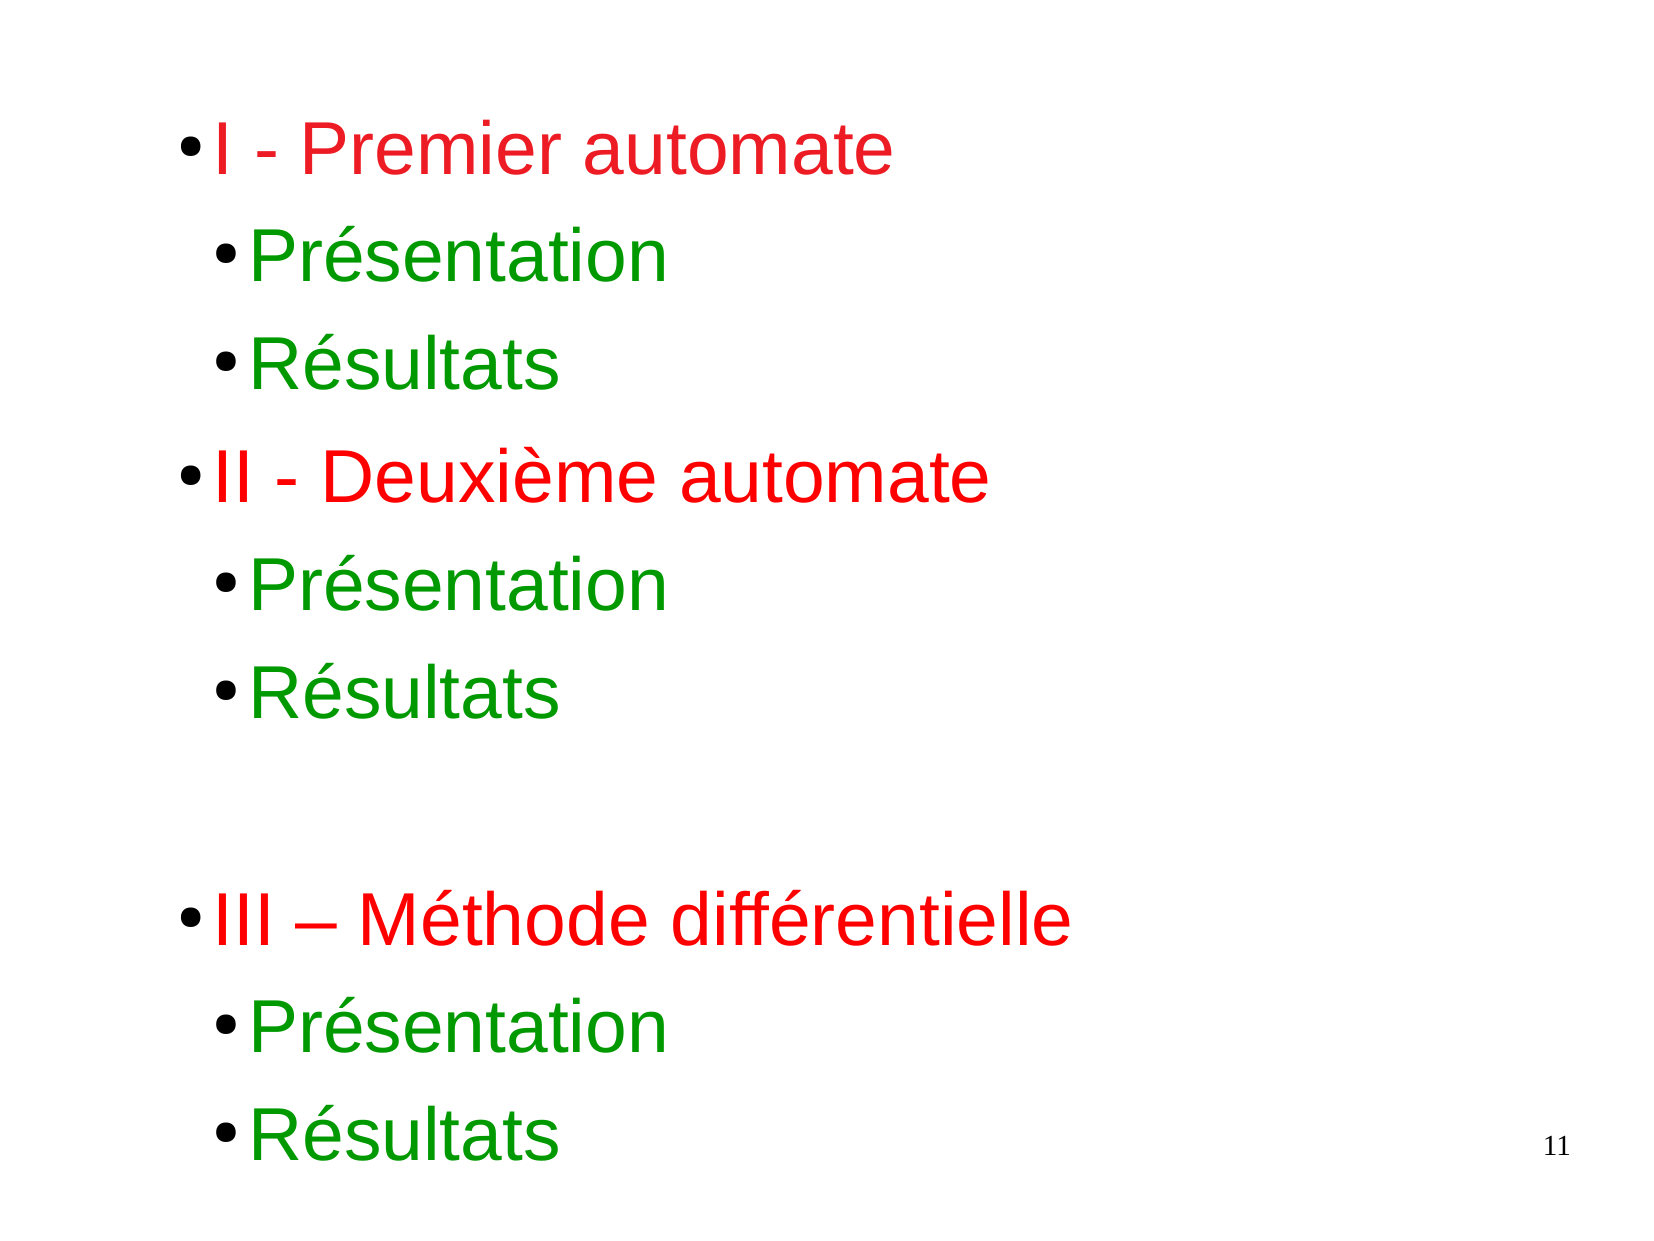

# I - Premier automate
Présentation
Résultats
II - Deuxième automate
Présentation
Résultats
III – Méthode différentielle
Présentation
Résultats
11